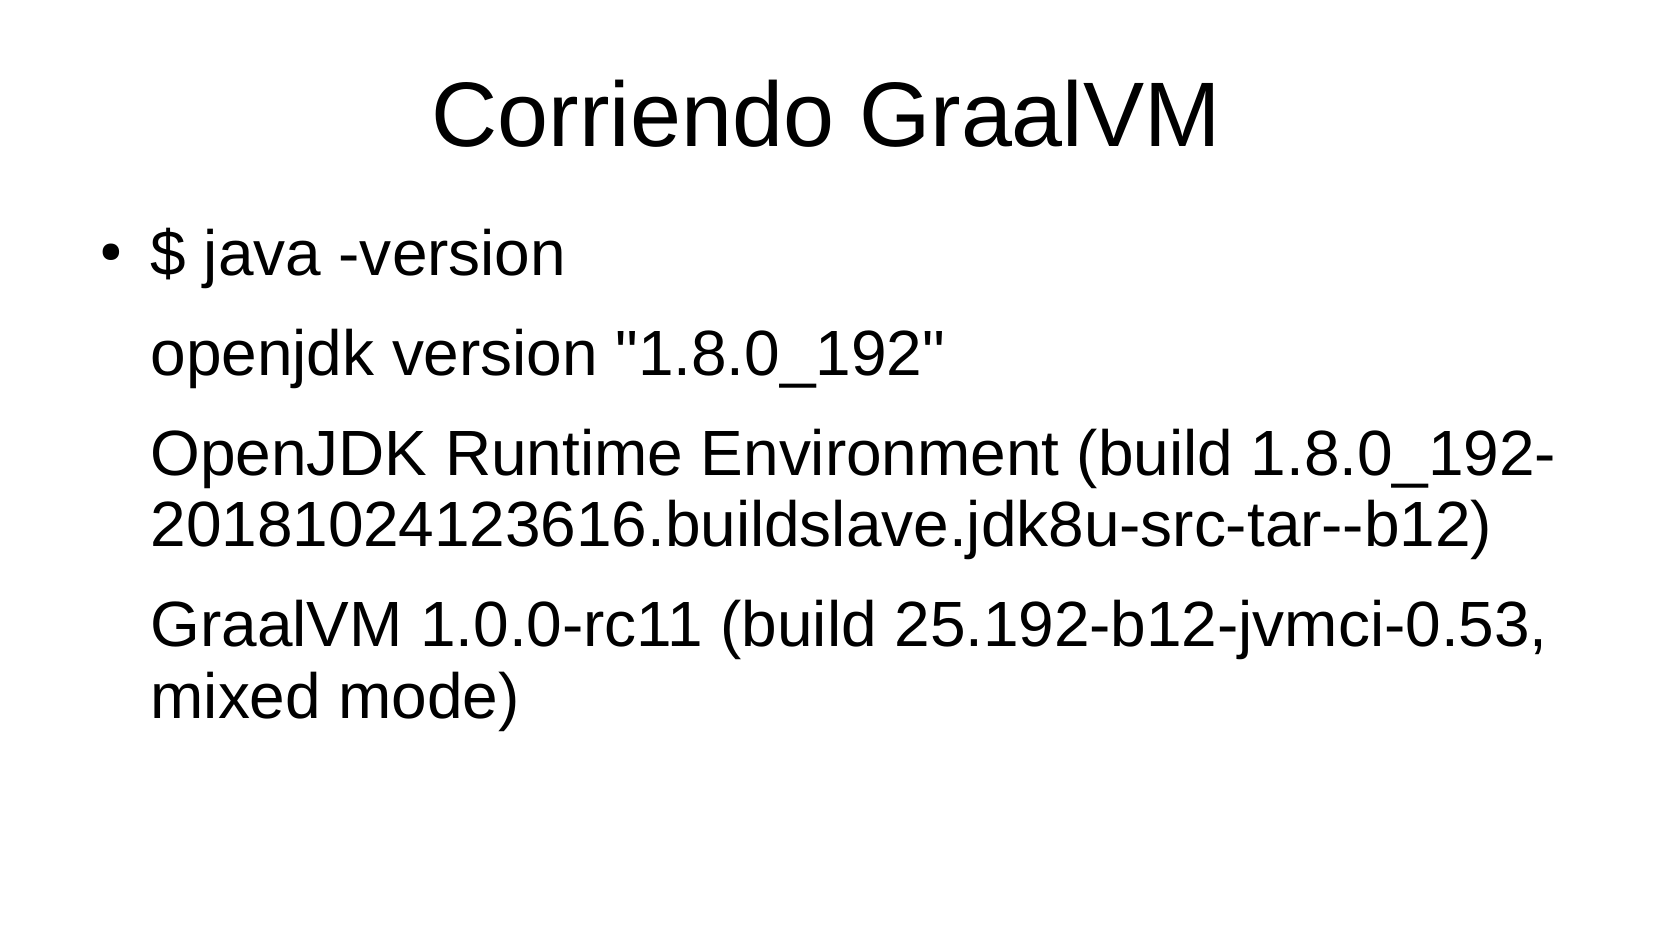

# Corriendo GraalVM
$ java -version
openjdk version "1.8.0_192"
OpenJDK Runtime Environment (build 1.8.0_192-20181024123616.buildslave.jdk8u-src-tar--b12)
GraalVM 1.0.0-rc11 (build 25.192-b12-jvmci-0.53, mixed mode)